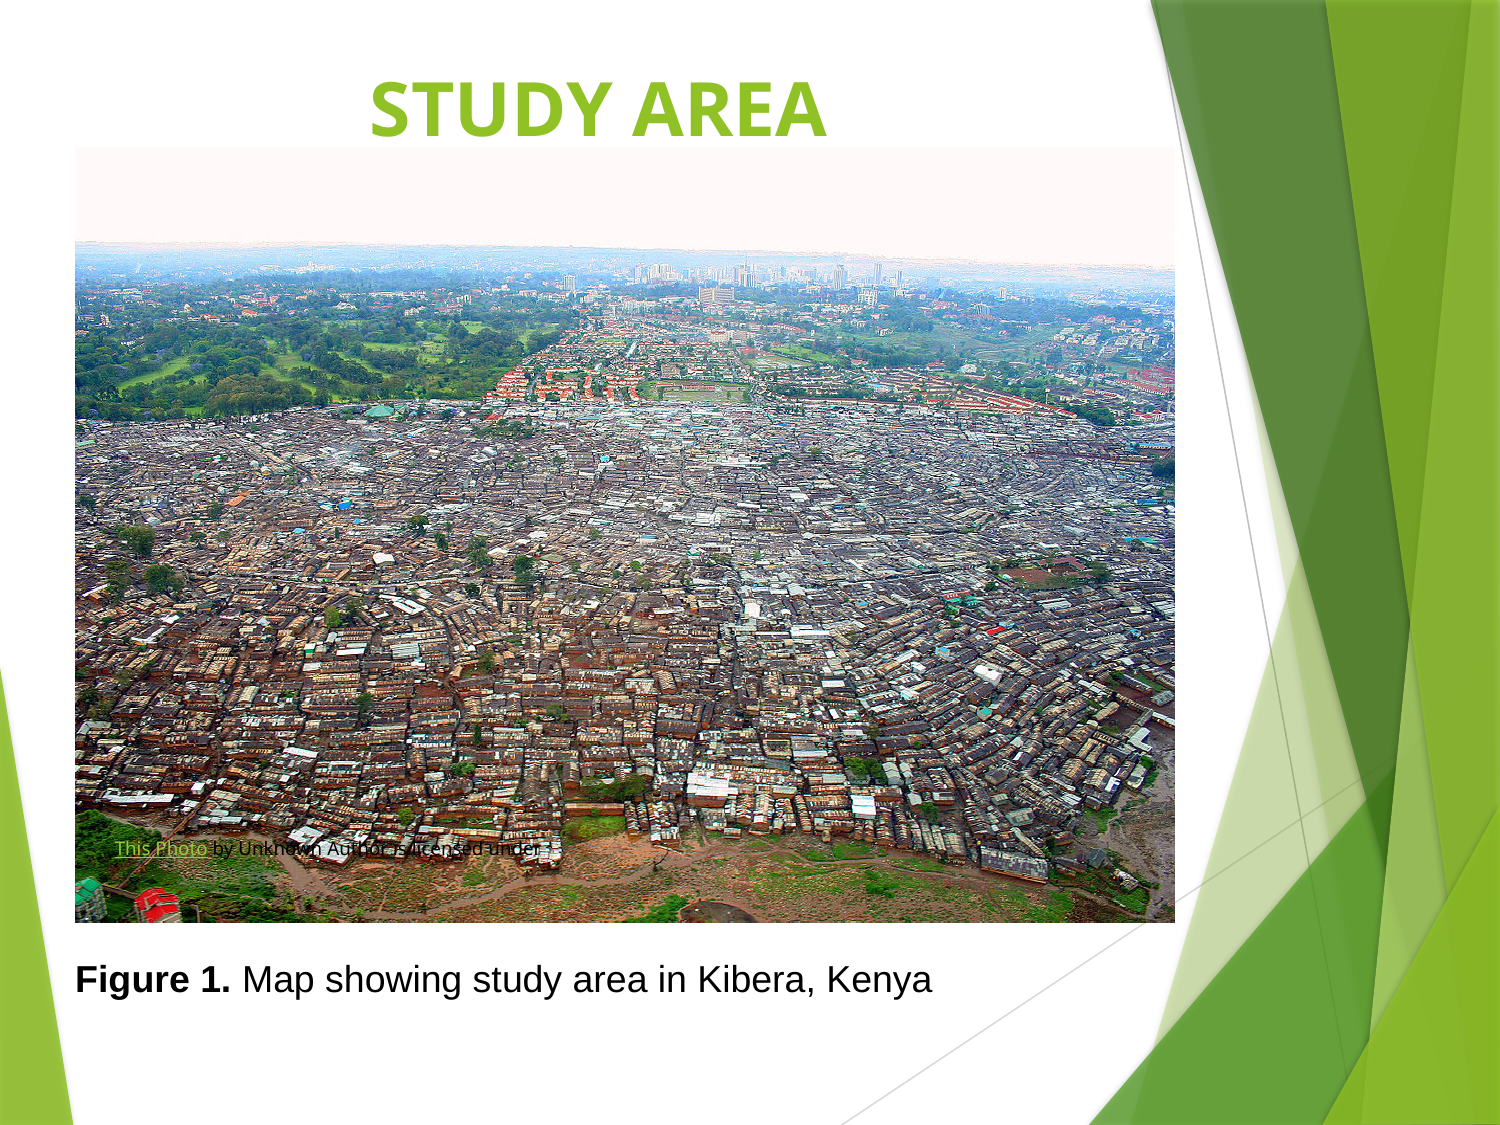

# STUDY AREA
This Photo by Unknown Author is licensed under
Figure 1. Map showing study area in Kibera, Kenya